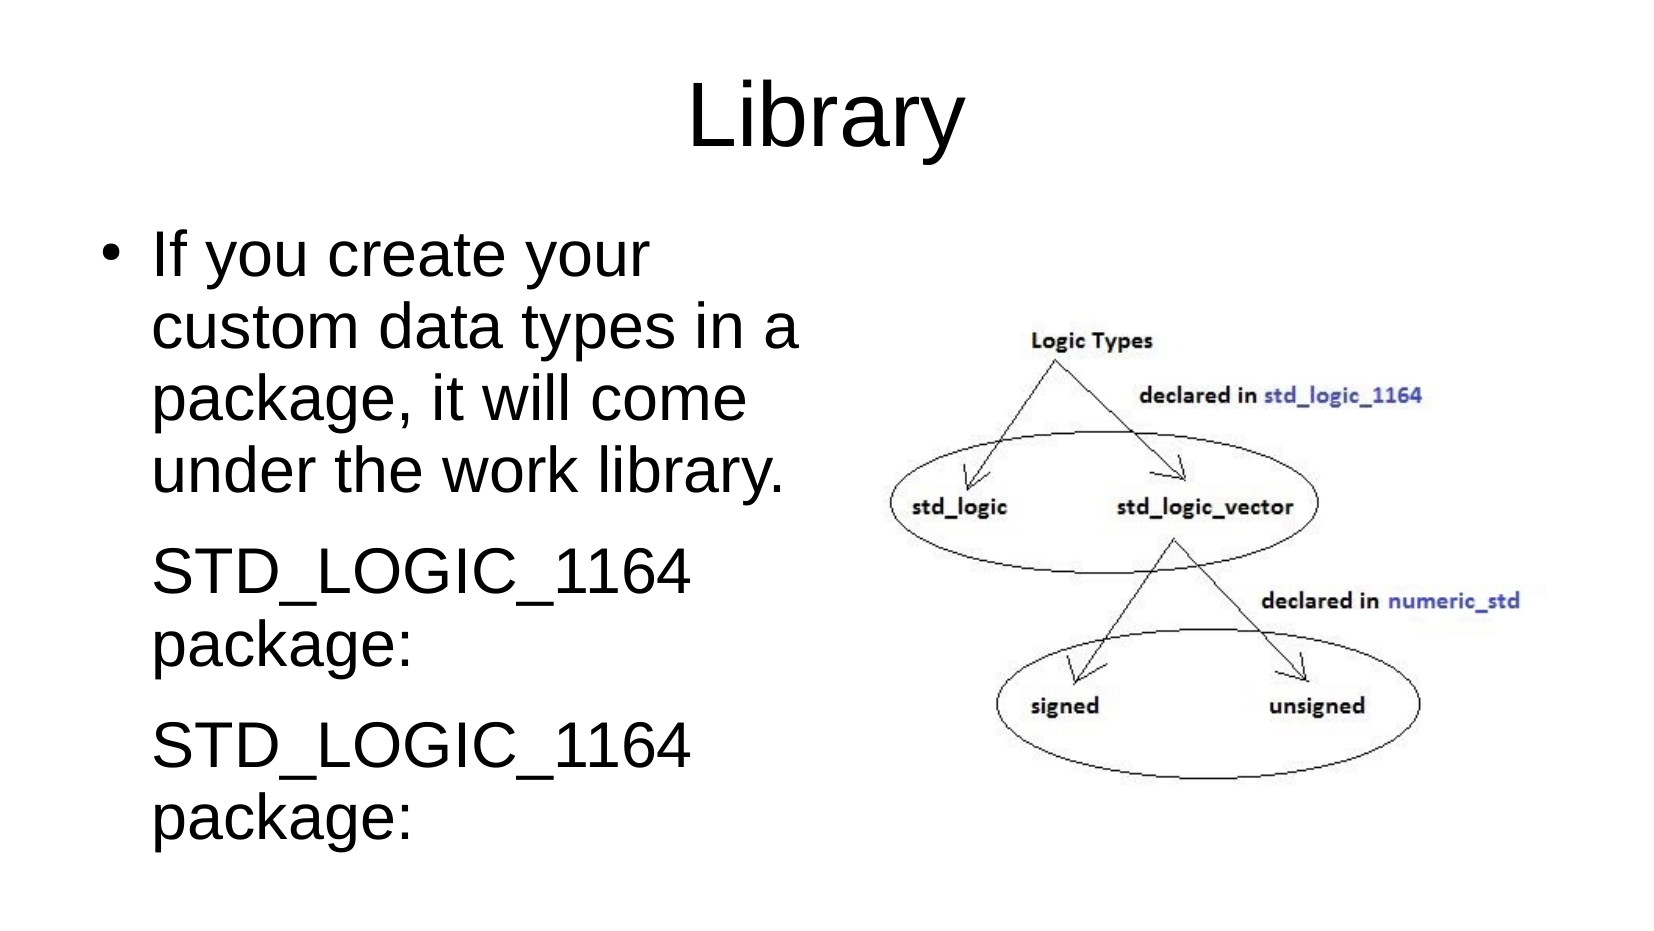

# Library
If you create your custom data types in a package, it will come under the work library.
STD_LOGIC_1164 package:
STD_LOGIC_1164 package: